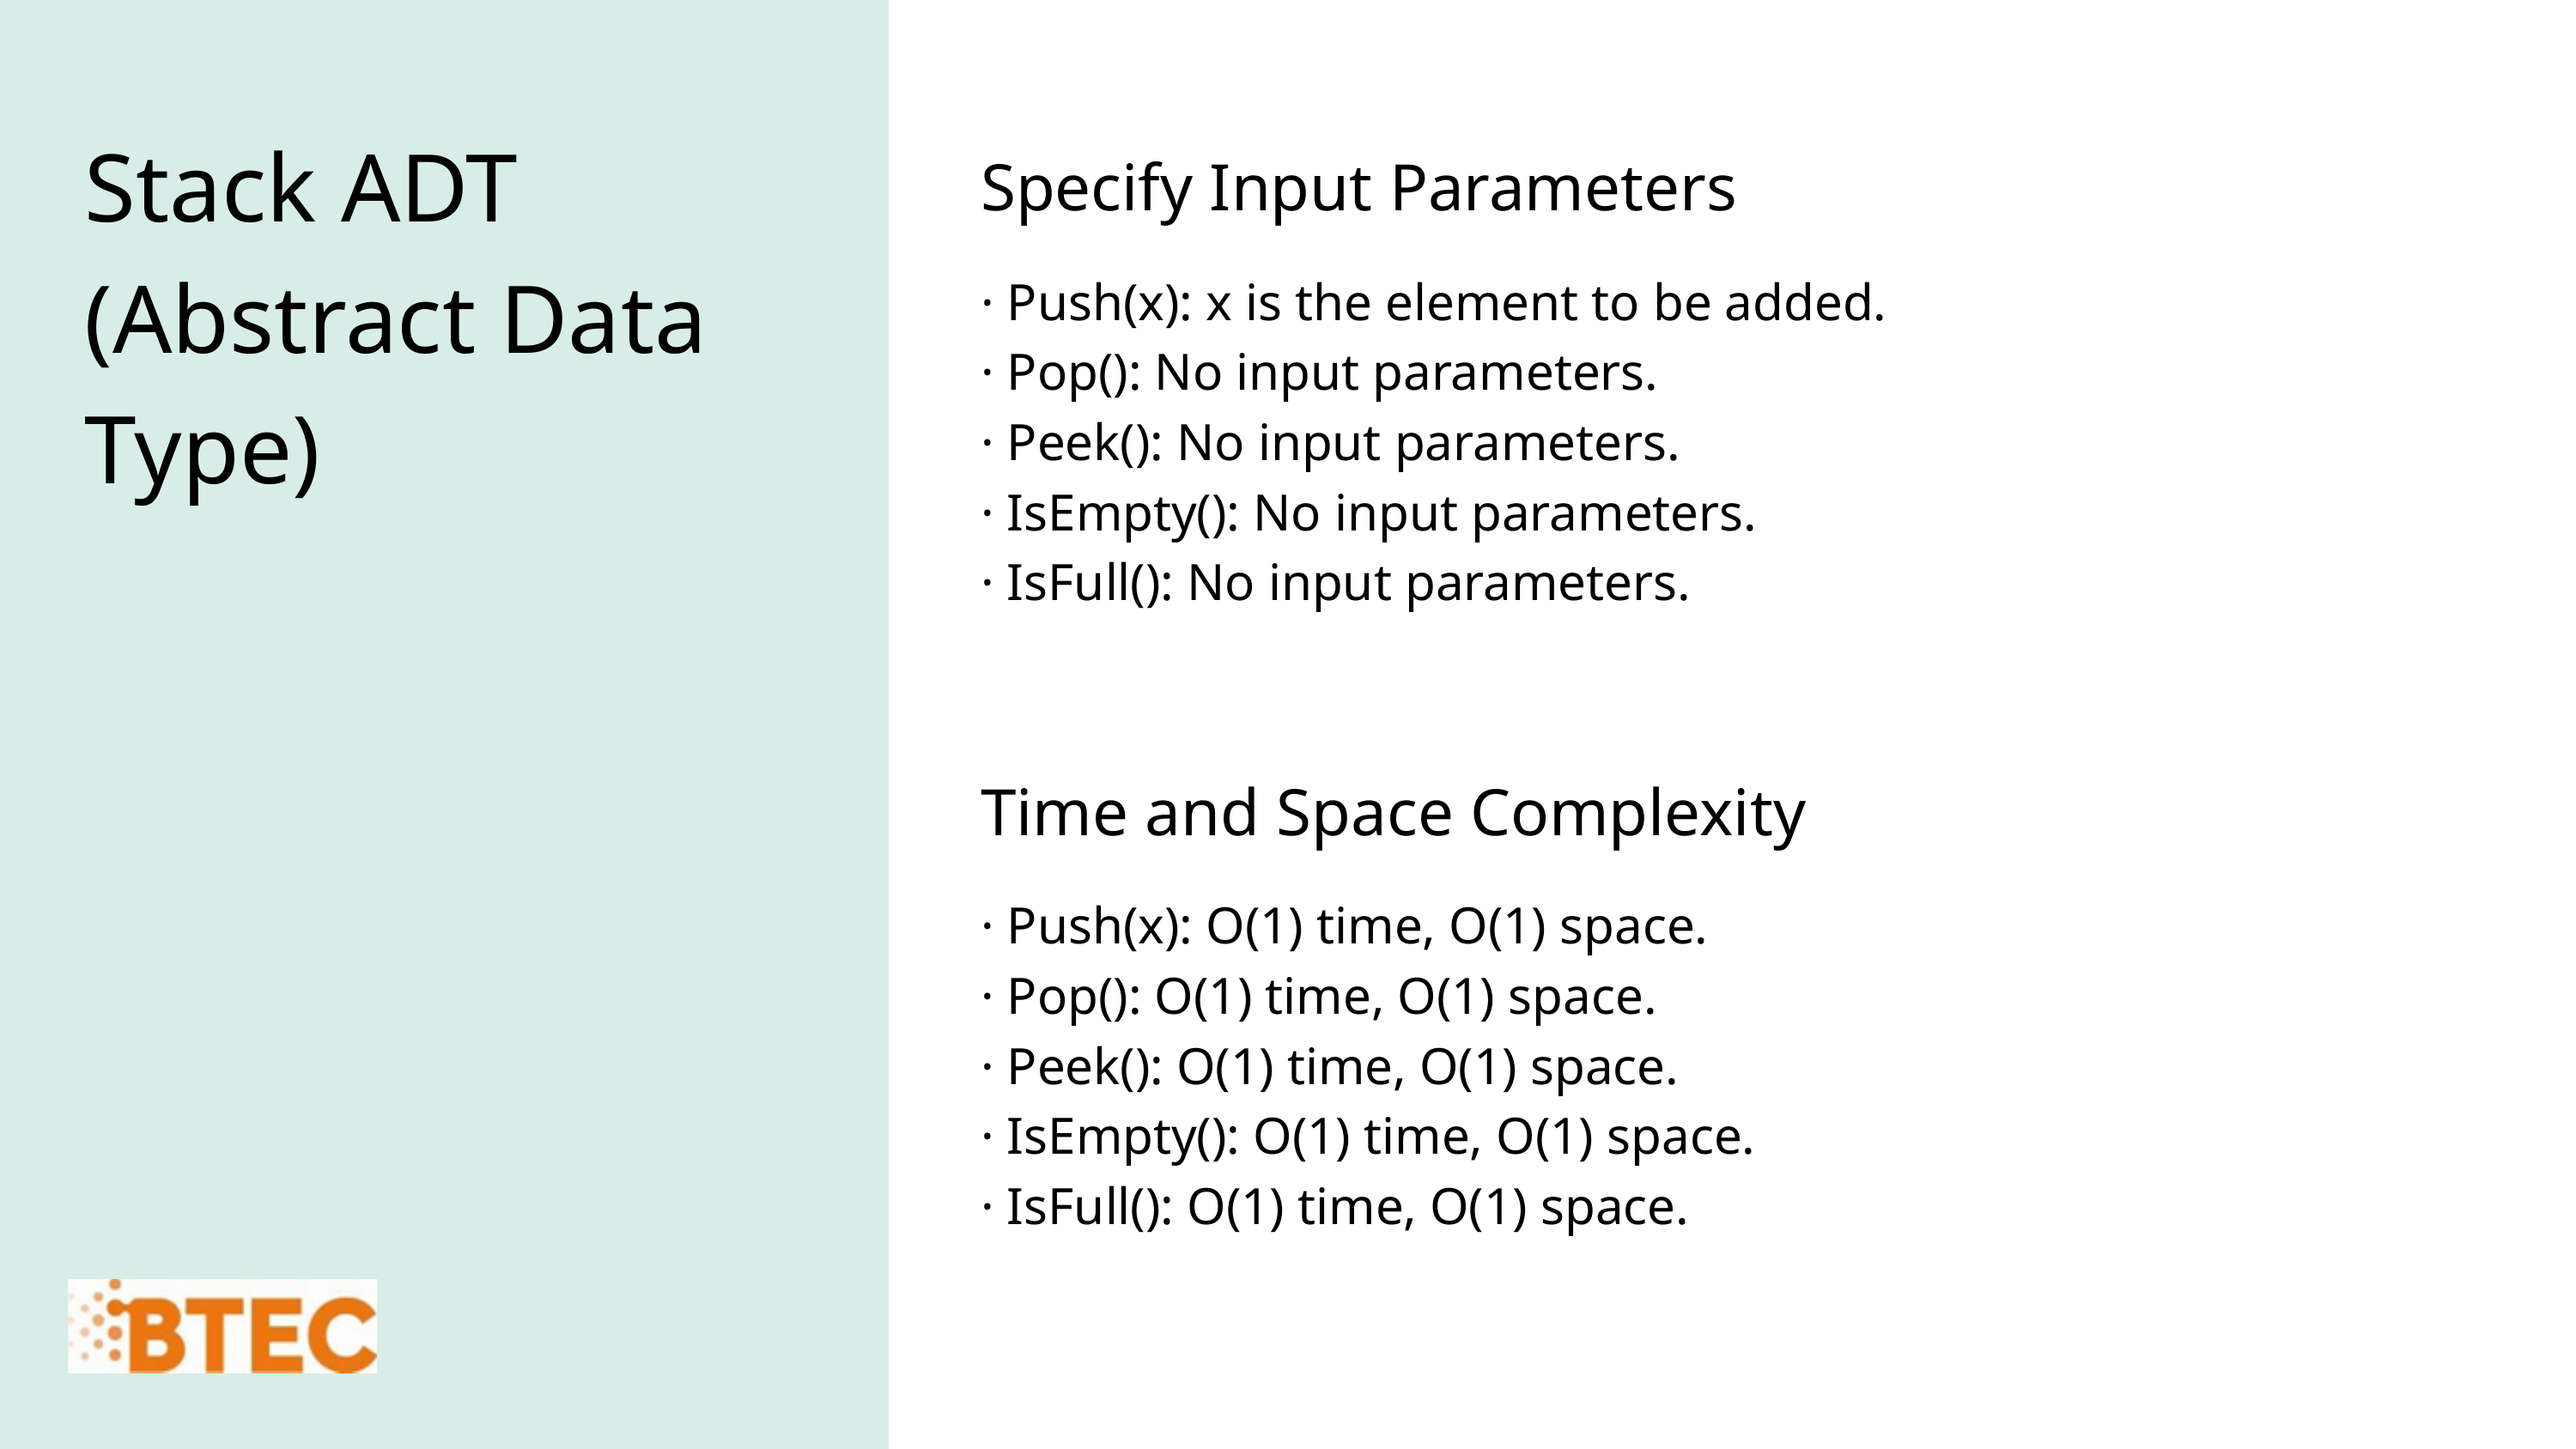

Stack ADT (Abstract Data Type)
Specify Input Parameters
· Push(x): x is the element to be added.
· Pop(): No input parameters.
· Peek(): No input parameters.
· IsEmpty(): No input parameters.
· IsFull(): No input parameters.
Time and Space Complexity
· Push(x): O(1) time, O(1) space.
· Pop(): O(1) time, O(1) space.
· Peek(): O(1) time, O(1) space.
· IsEmpty(): O(1) time, O(1) space.
· IsFull(): O(1) time, O(1) space.